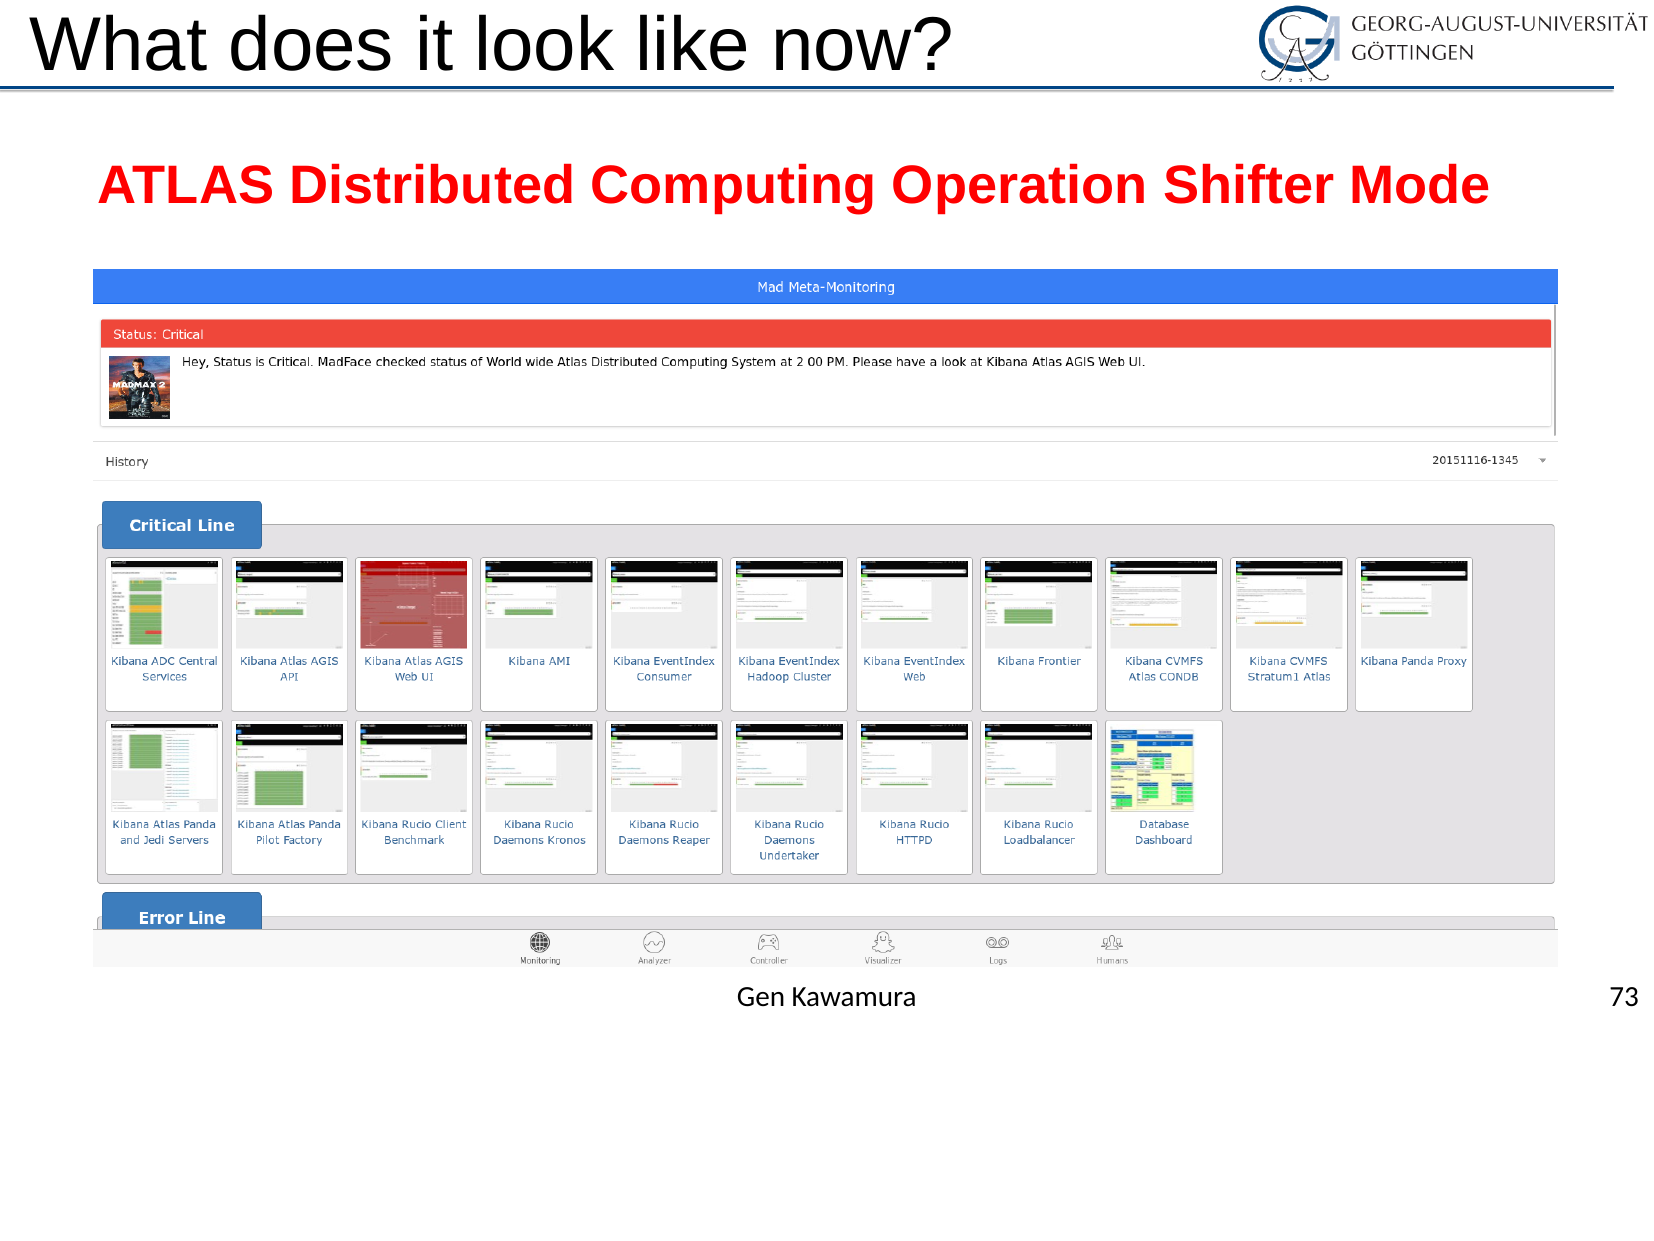

# What does it look like now?
ATLAS Distributed Computing Operation Shifter Mode